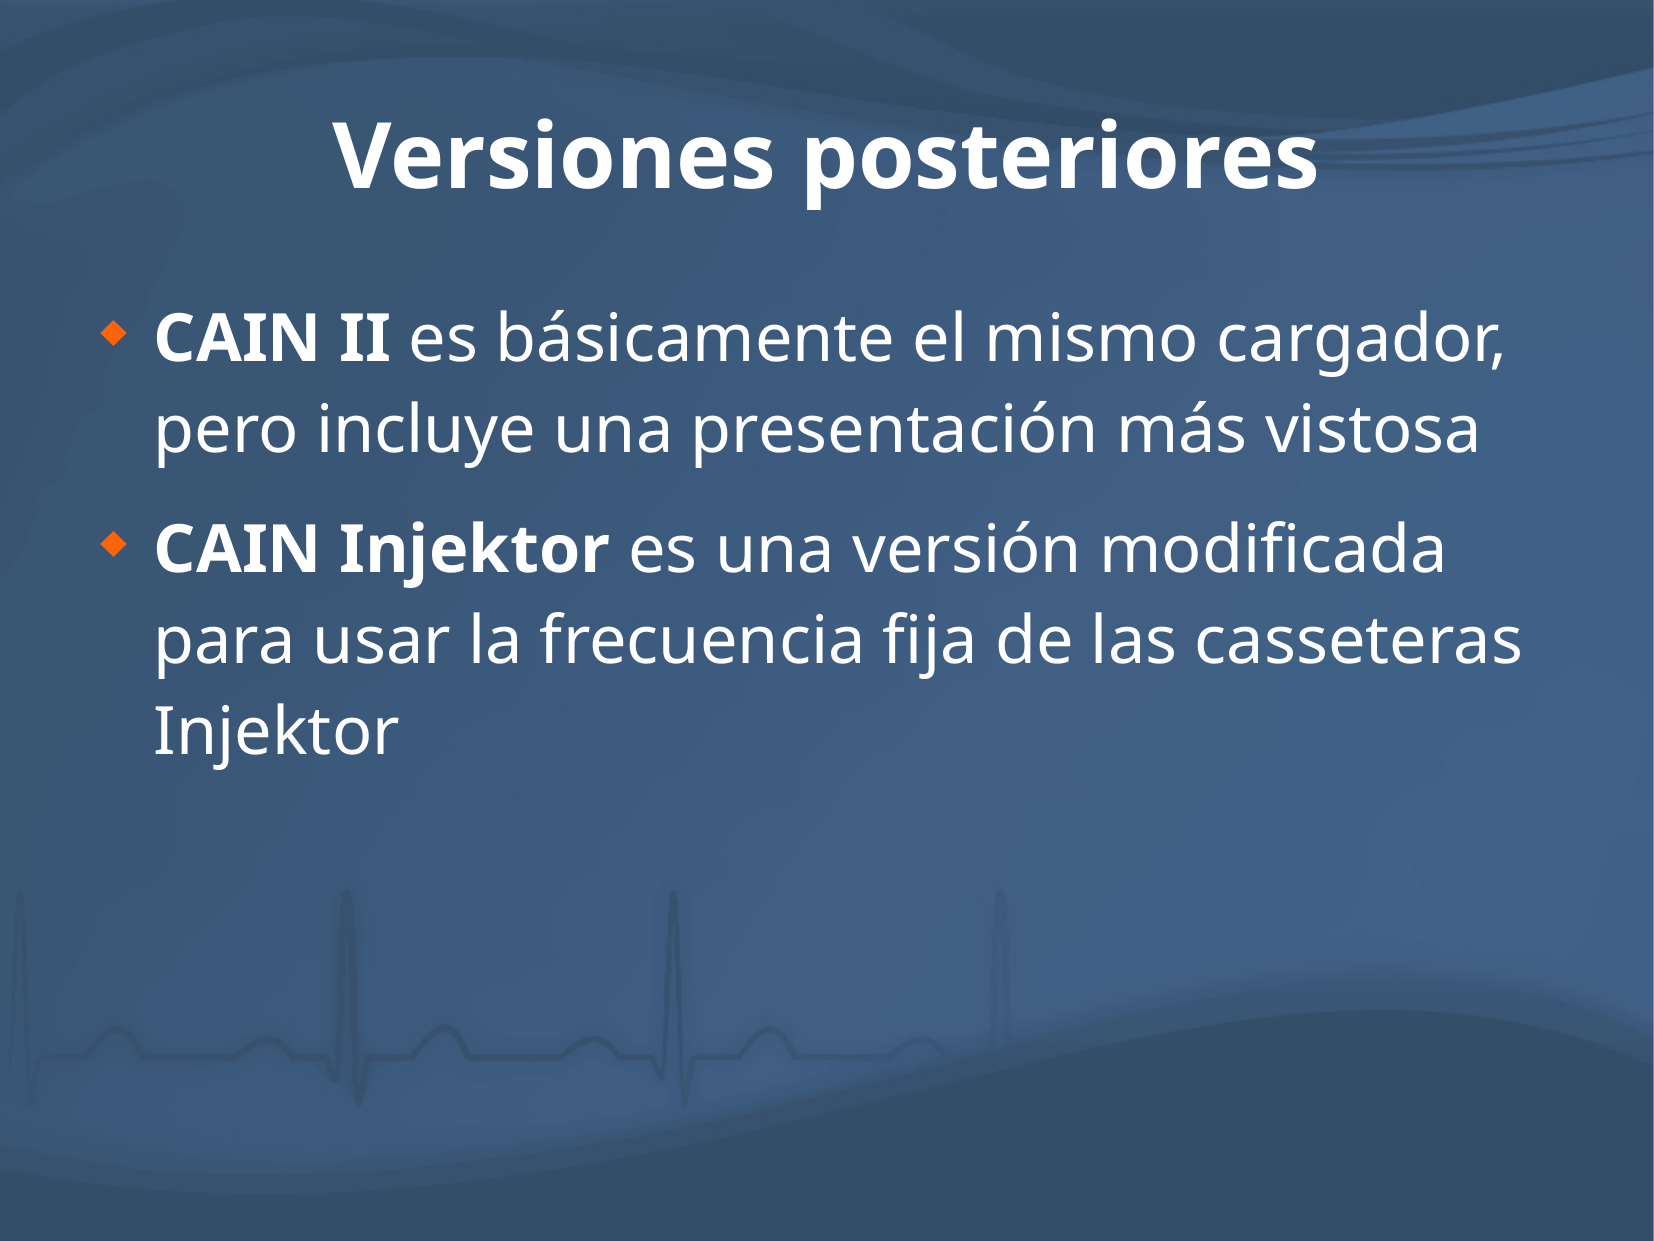

# Versiones posteriores
CAIN II es básicamente el mismo cargador, pero incluye una presentación más vistosa
CAIN Injektor es una versión modificada para usar la frecuencia fija de las casseteras Injektor